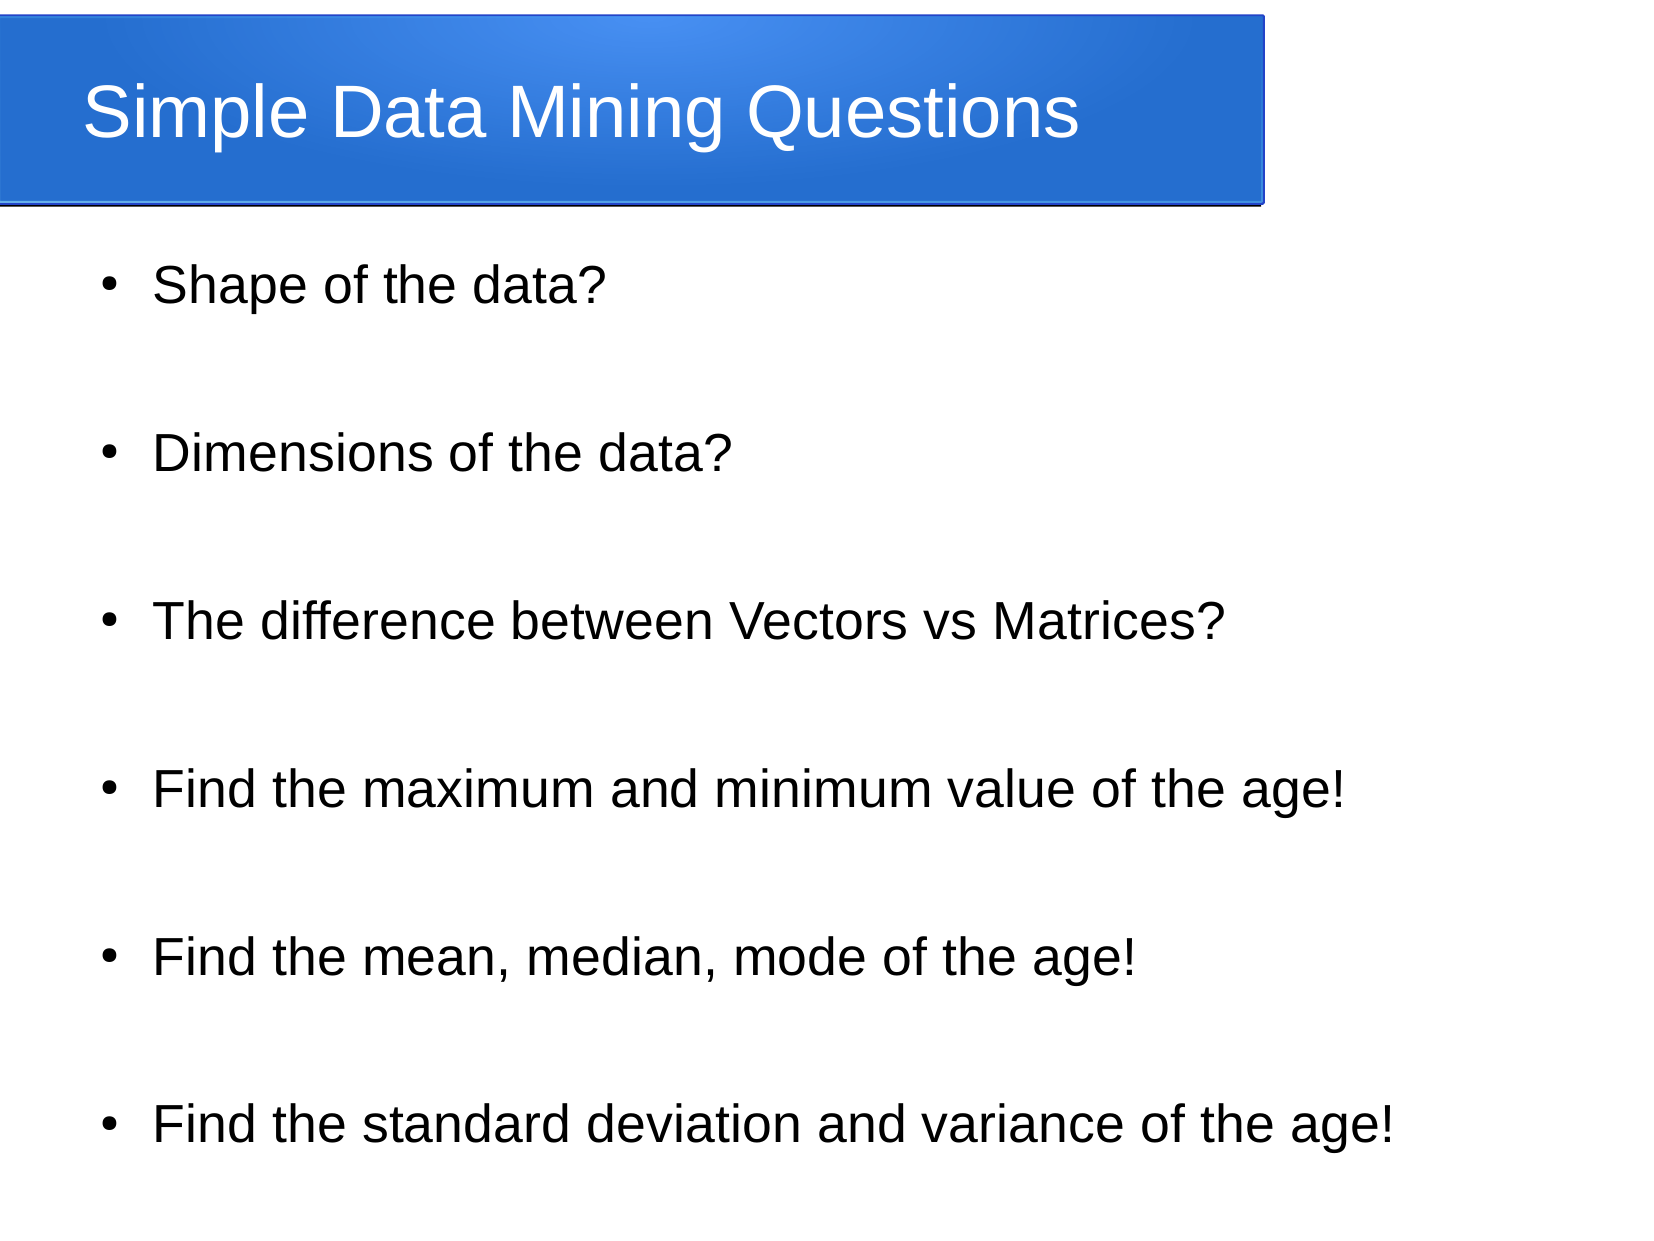

# Simple Data Mining Questions
Shape of the data?
Dimensions of the data?
The difference between Vectors vs Matrices?
Find the maximum and minimum value of the age!
Find the mean, median, mode of the age!
Find the standard deviation and variance of the age!